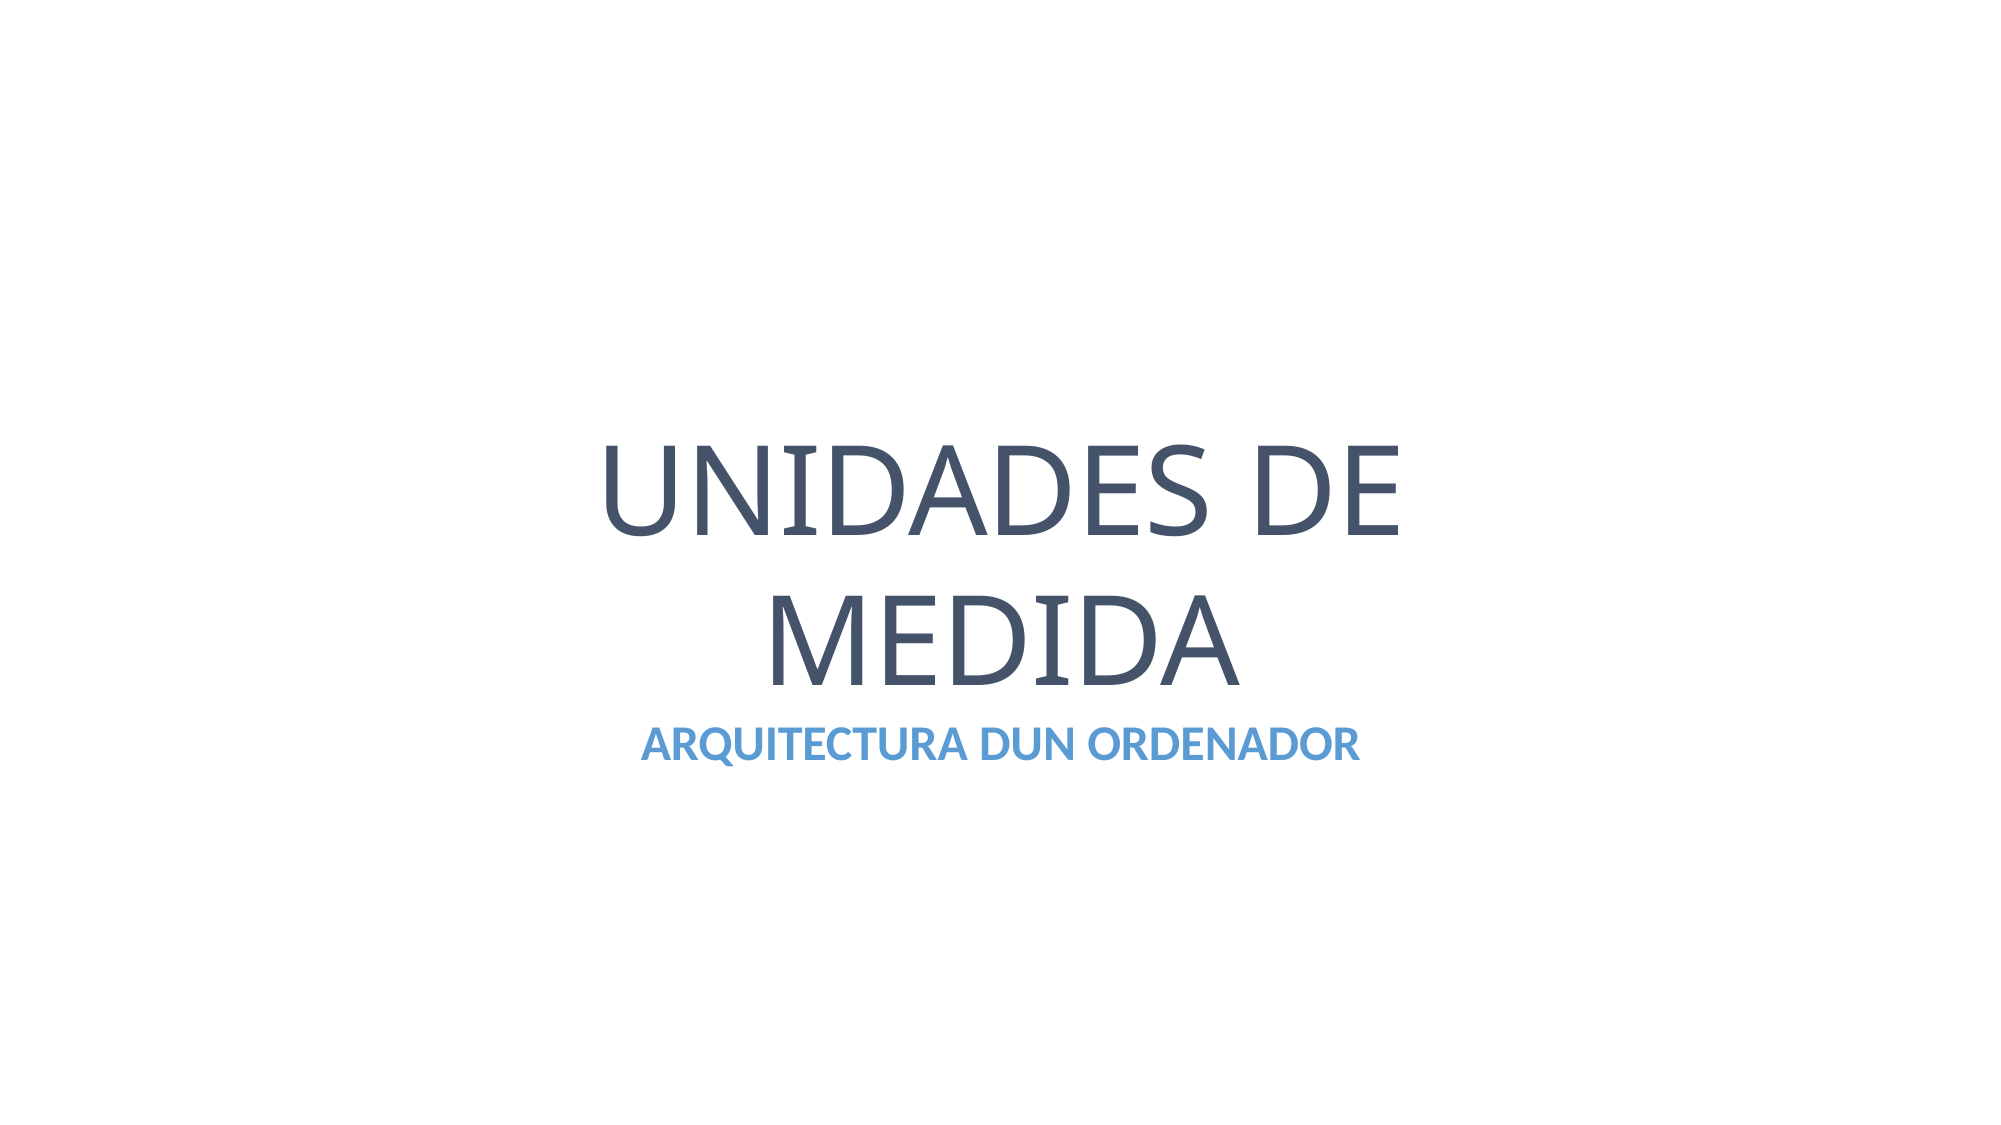

# UNIDADES DE MEDIDA ARQUITECTURA DUN ORDENADOR